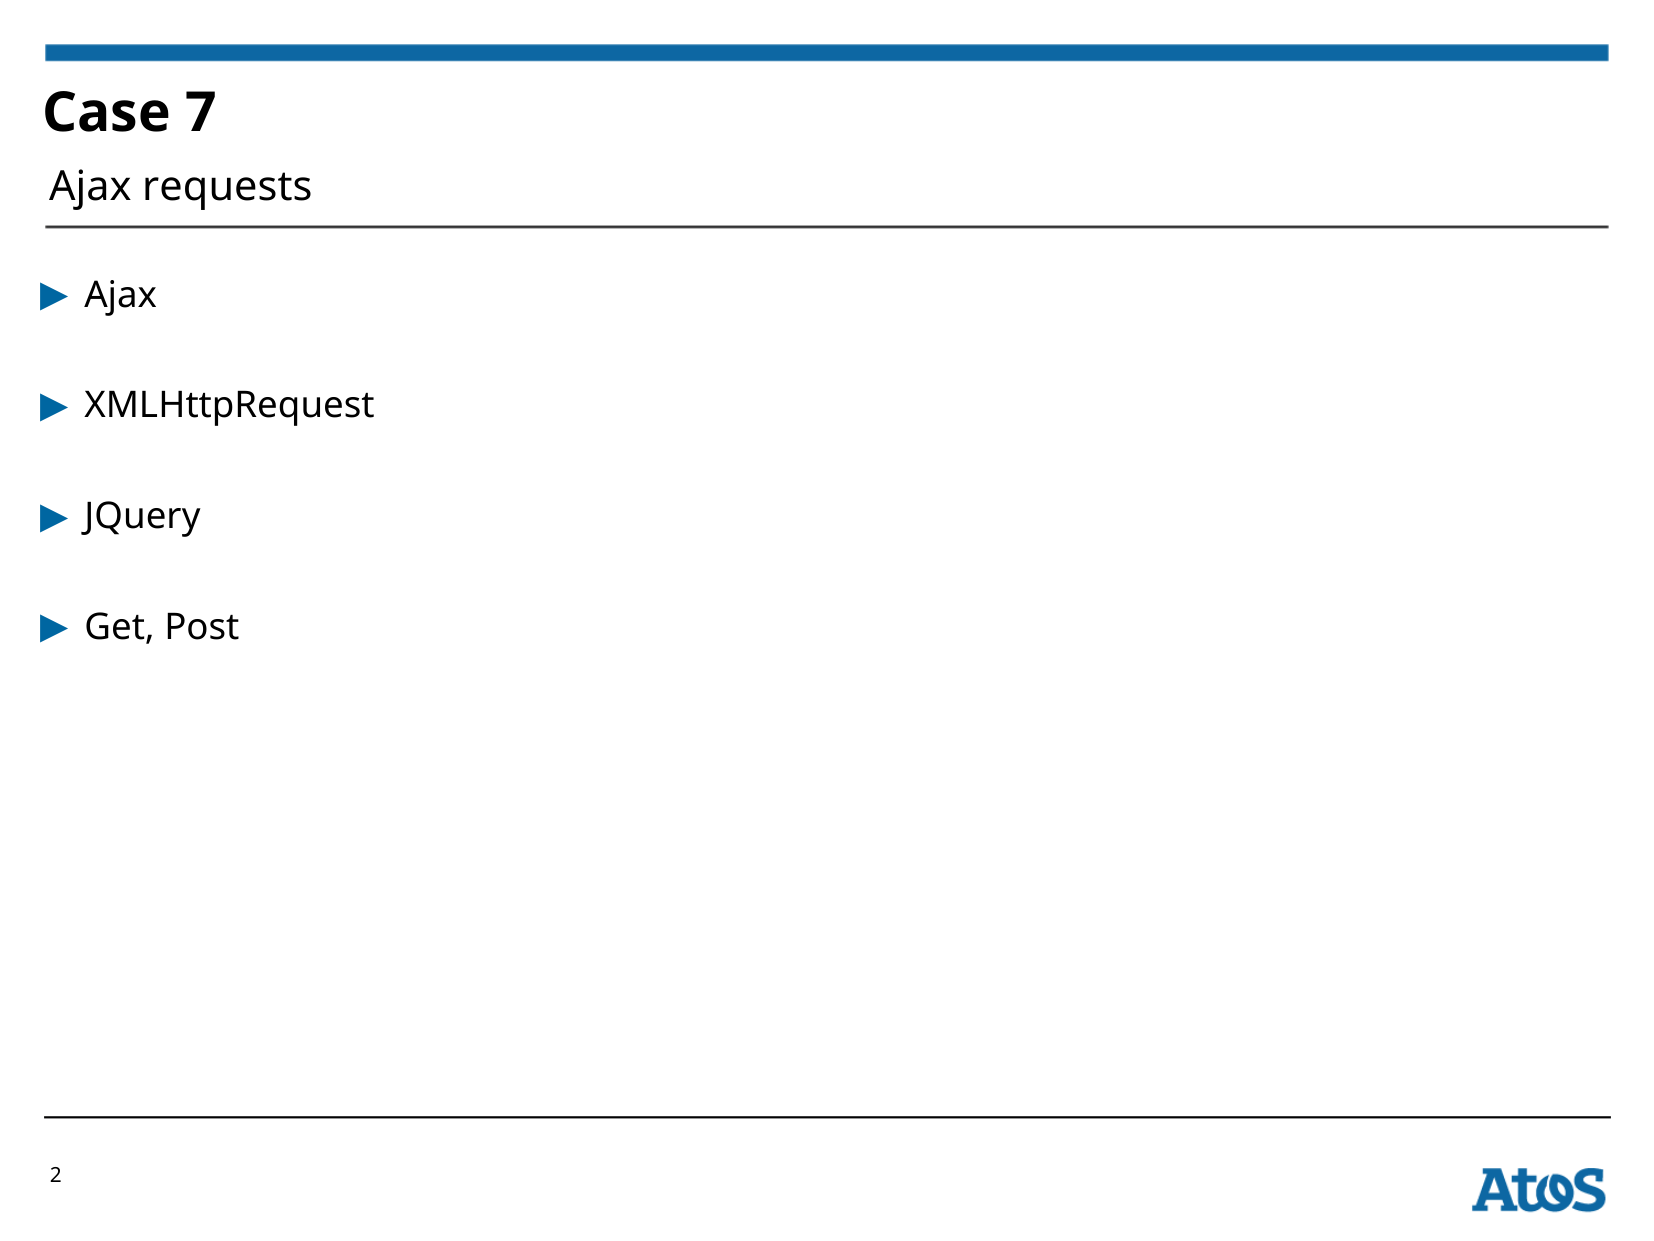

# Case 7
Ajax requests
Ajax
XMLHttpRequest
JQuery
Get, Post